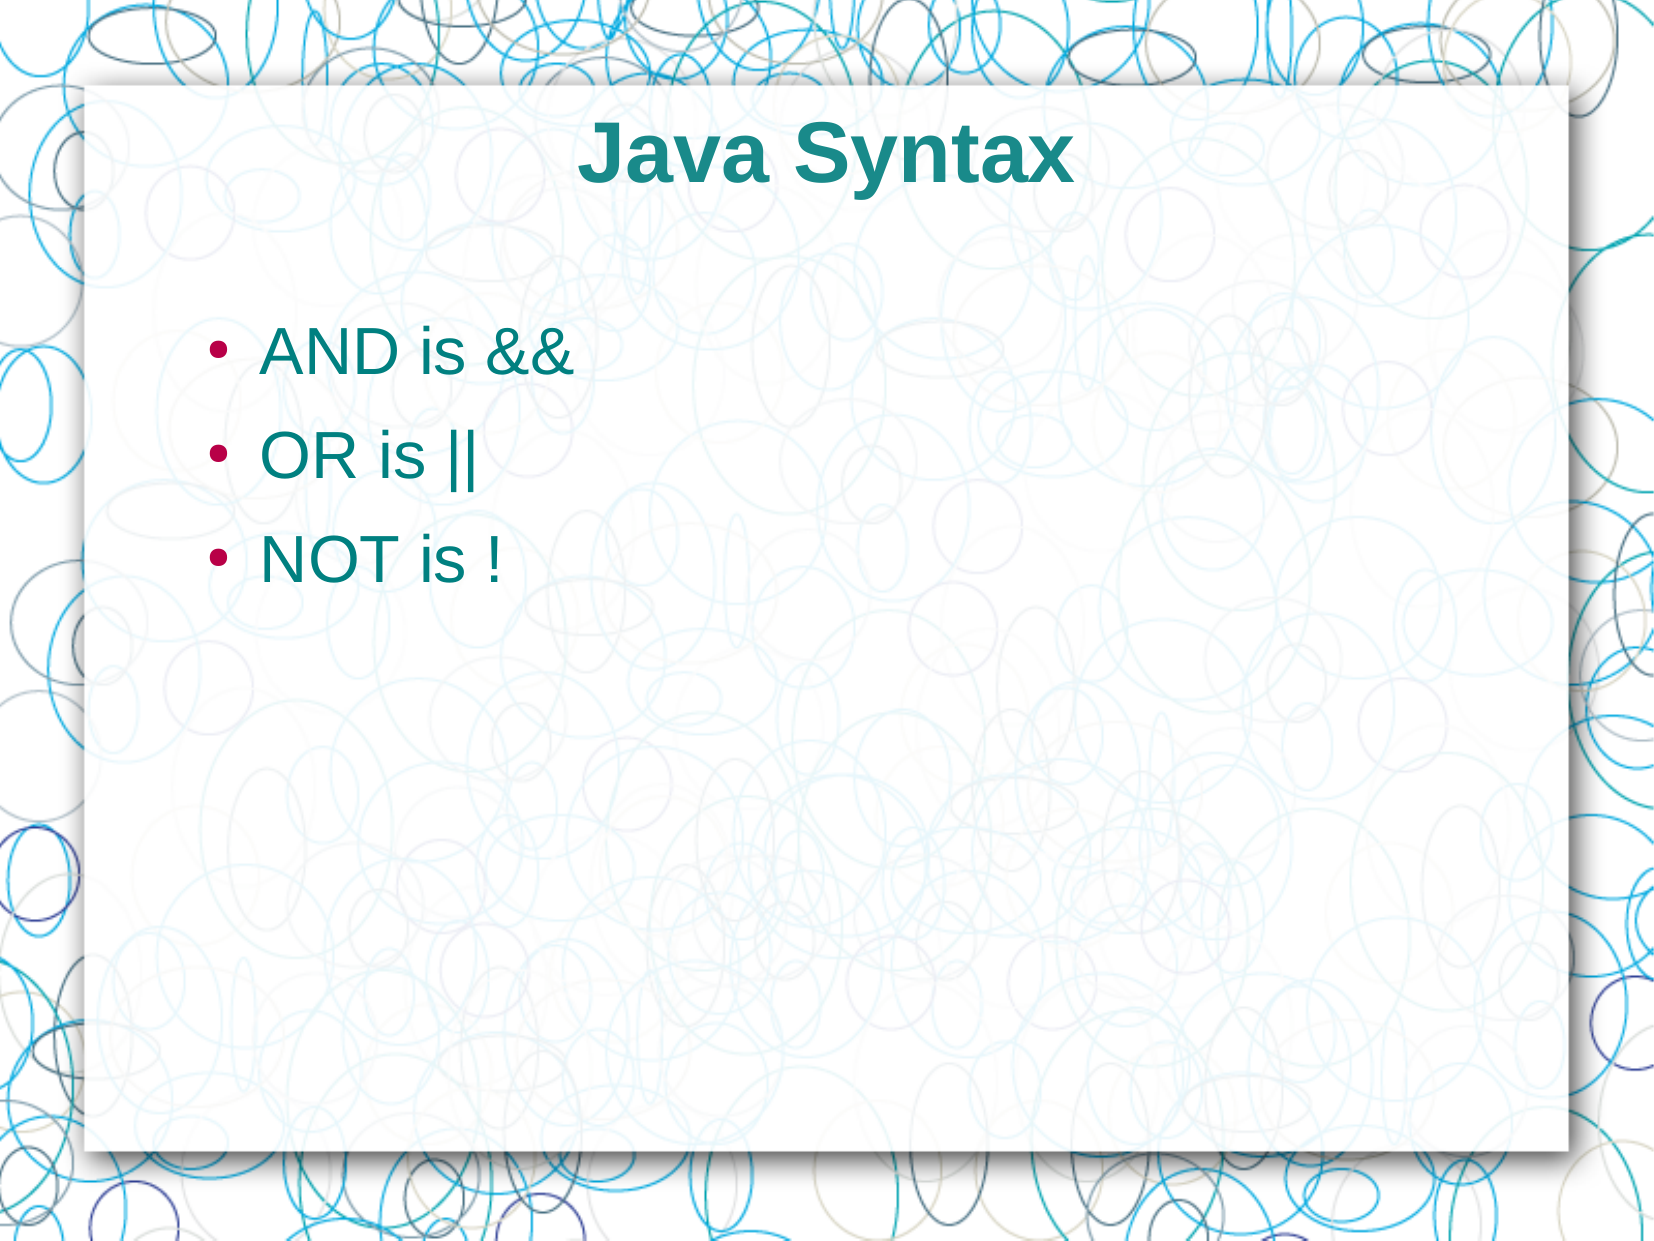

# Java Syntax
AND is &&
OR is ||
NOT is !